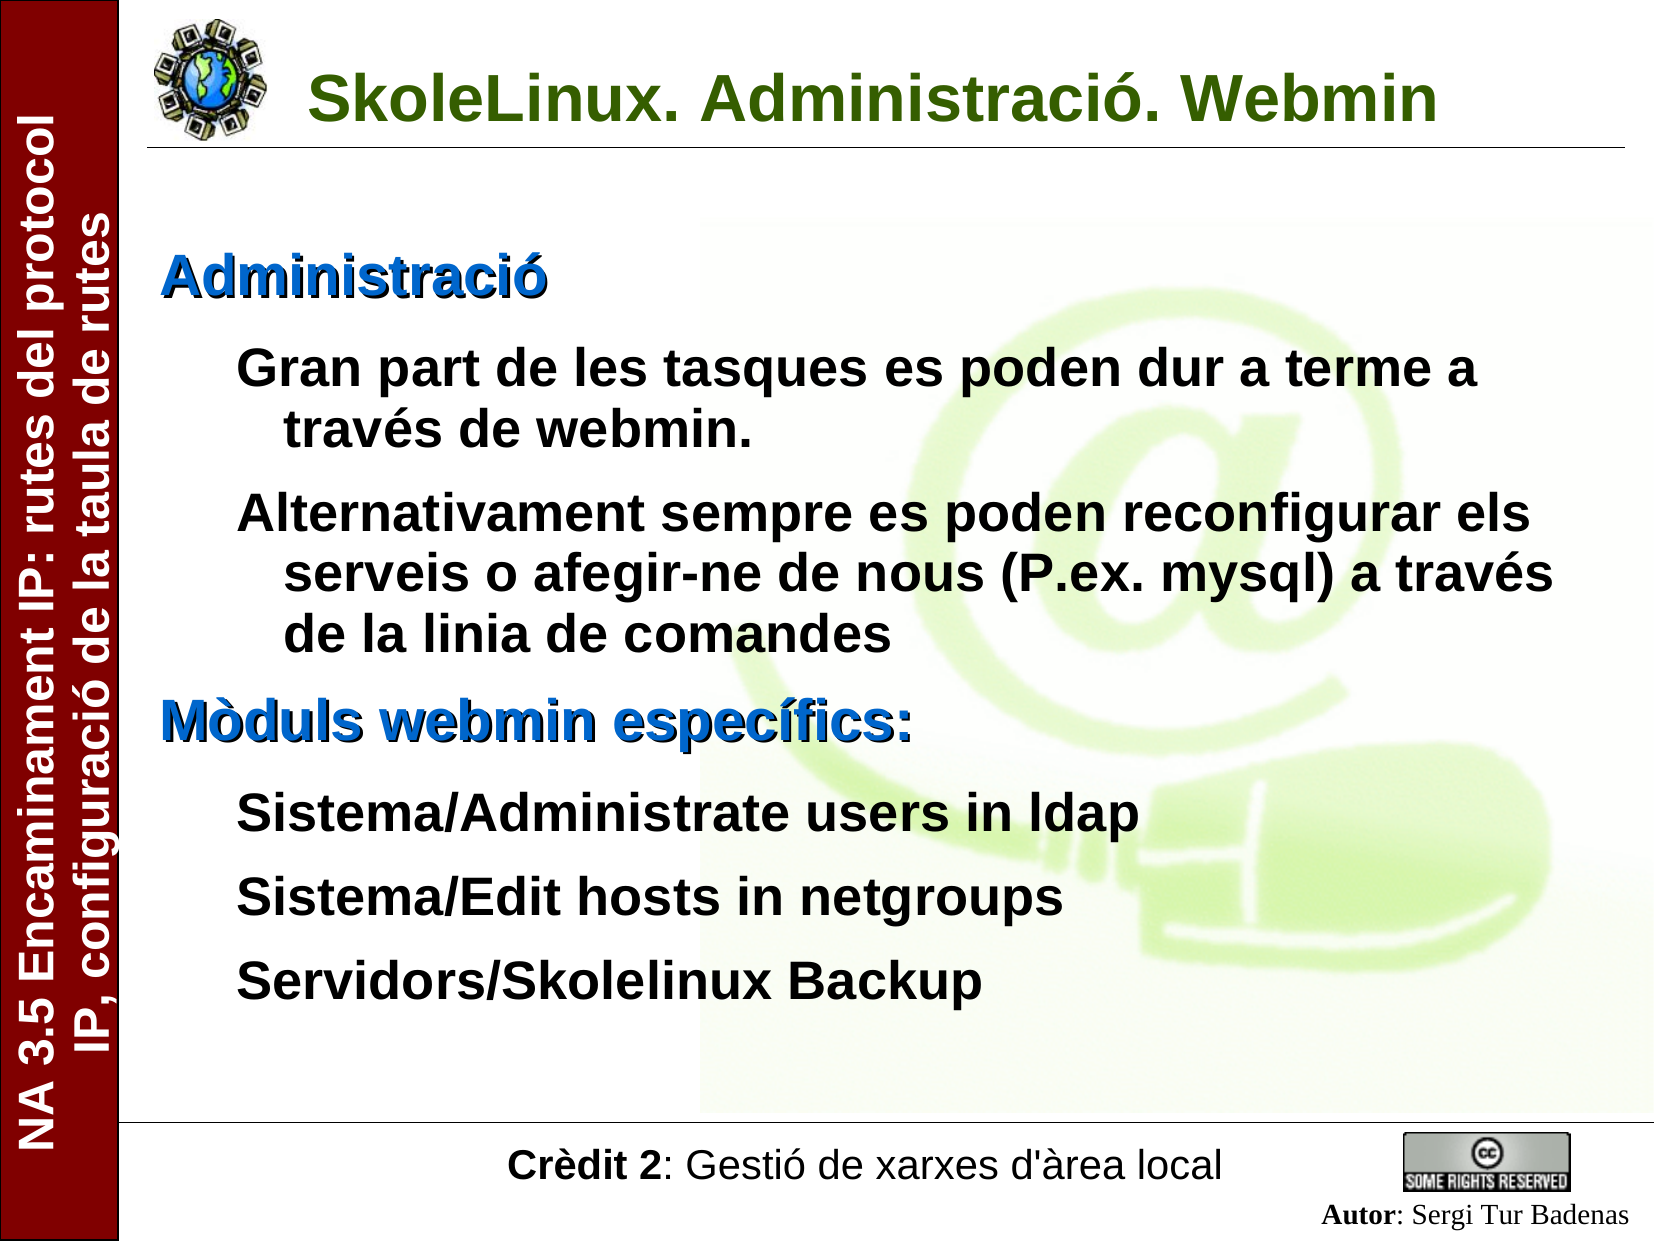

# SkoleLinux. Administració. Webmin
Administració
Gran part de les tasques es poden dur a terme a través de webmin.
Alternativament sempre es poden reconfigurar els serveis o afegir-ne de nous (P.ex. mysql) a través de la linia de comandes
Mòduls webmin específics:
Sistema/Administrate users in ldap
Sistema/Edit hosts in netgroups
Servidors/Skolelinux Backup